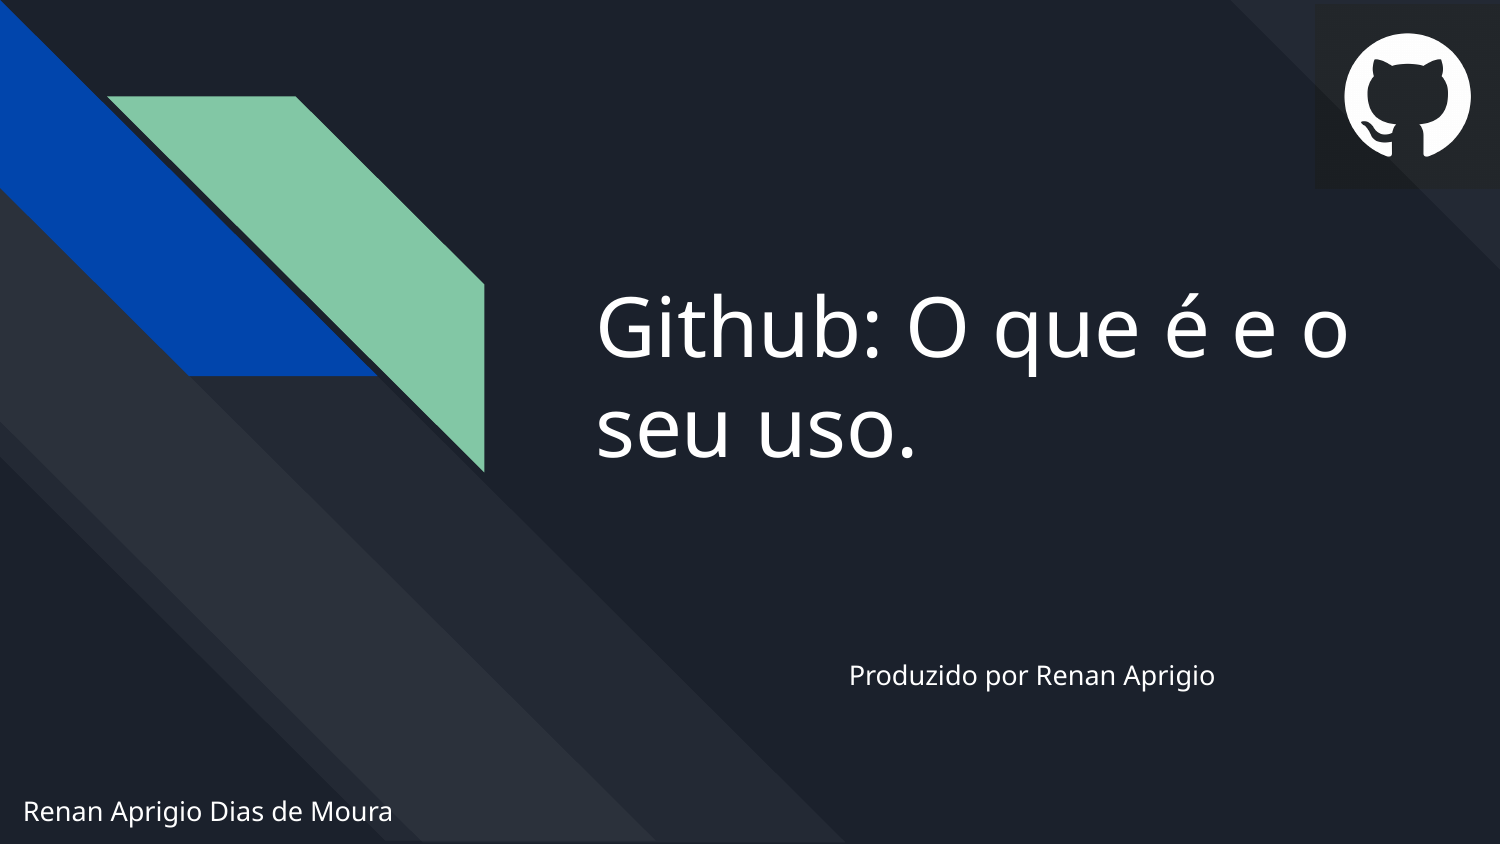

# Github: O que é e o seu uso.
Produzido por Renan Aprigio